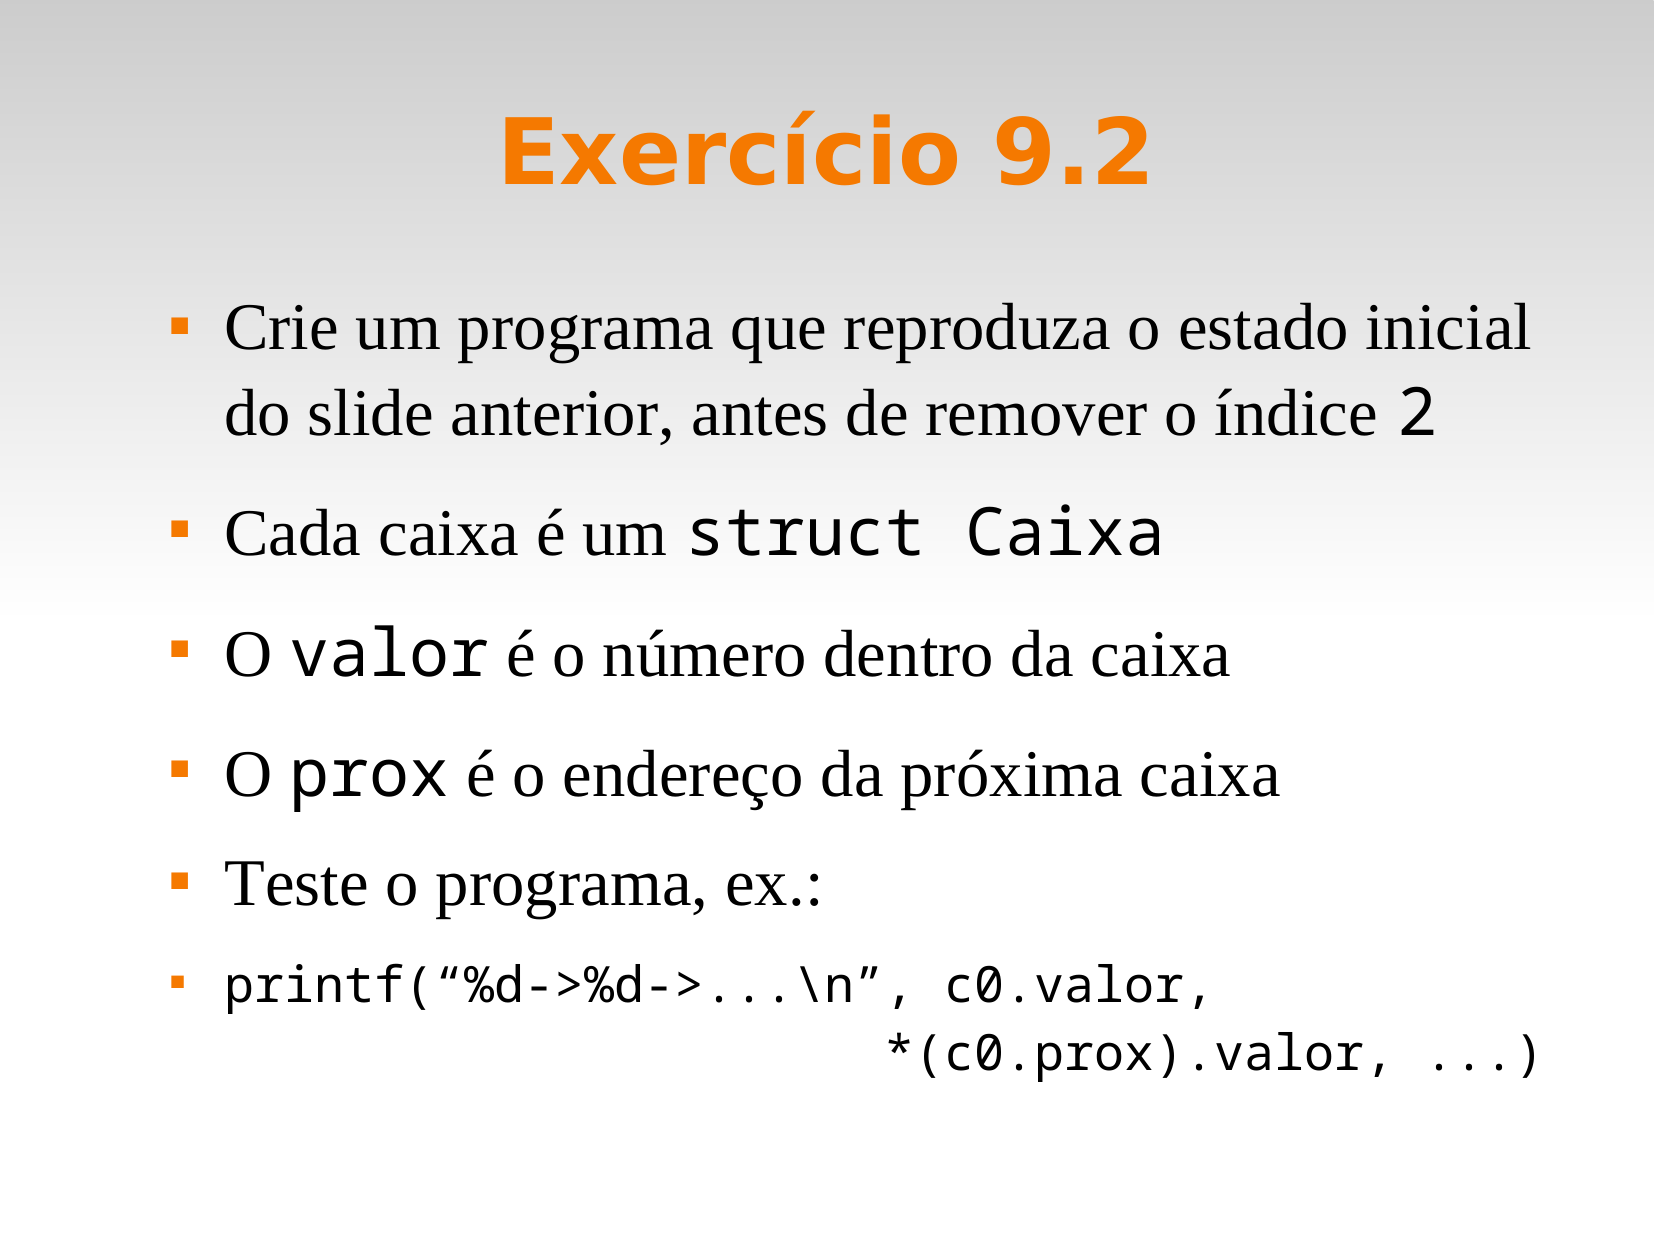

# Exercício 9.2
Crie um programa que reproduza o estado inicial do slide anterior, antes de remover o índice 2
Cada caixa é um struct Caixa
O valor é o número dentro da caixa
O prox é o endereço da próxima caixa
Teste o programa, ex.:
printf(“%d->%d->...\n”, c0.valor, *(c0.prox).valor, ...)